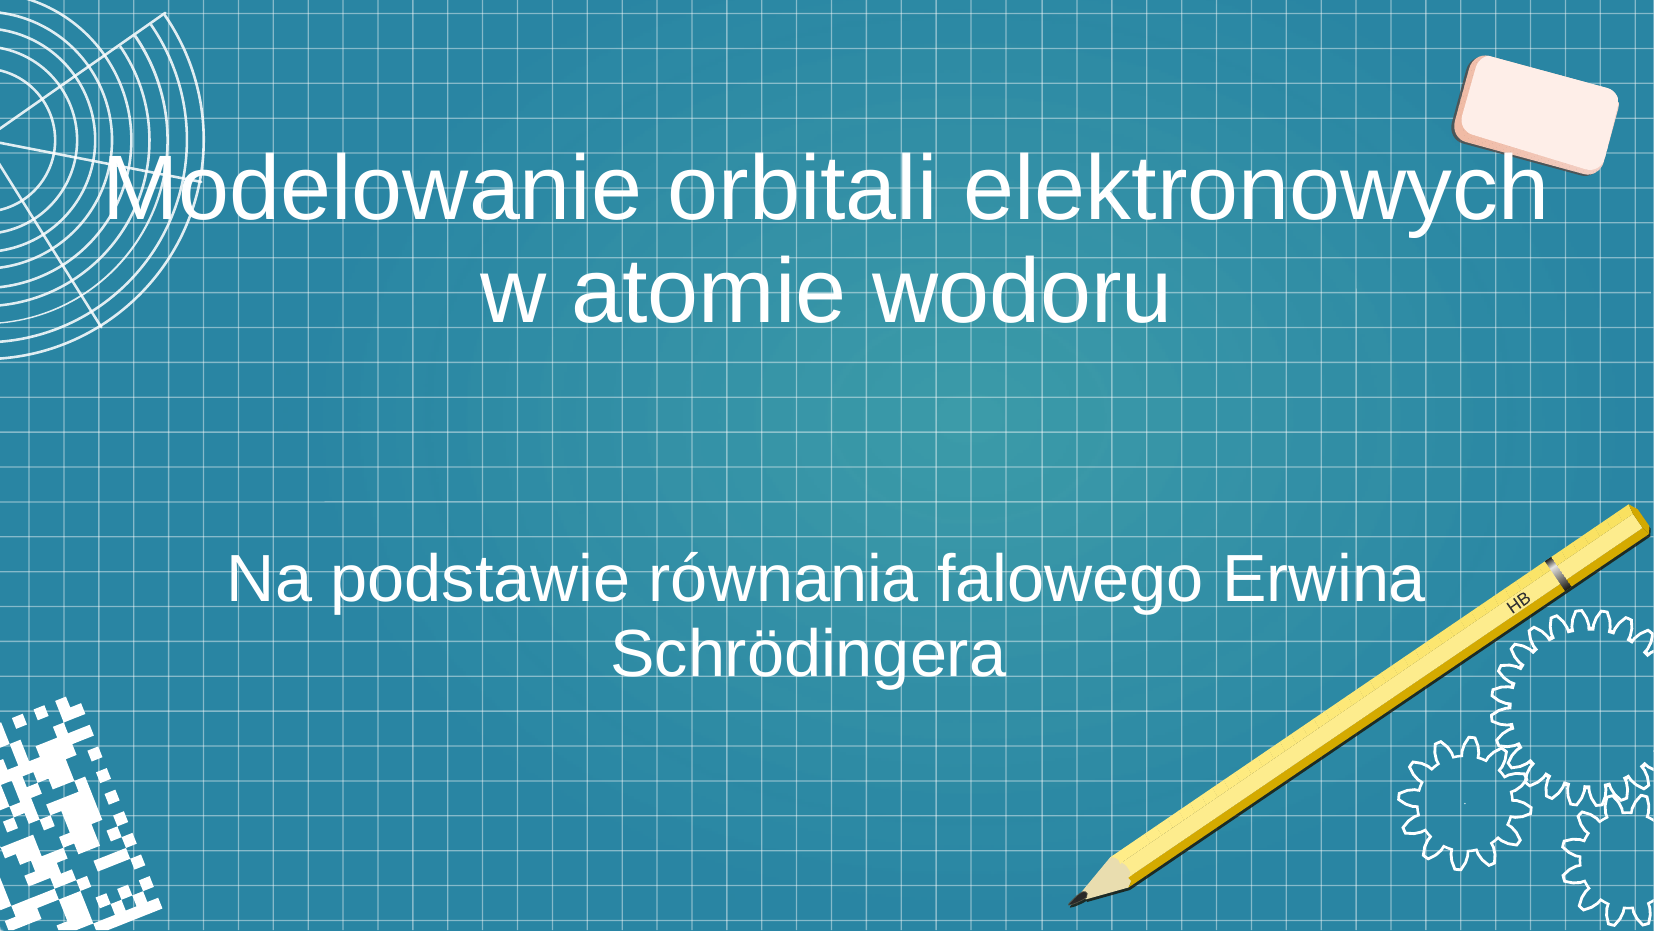

# Modelowanie orbitali elektronowych w atomie wodoru
Na podstawie równania falowego Erwina Schrödingera